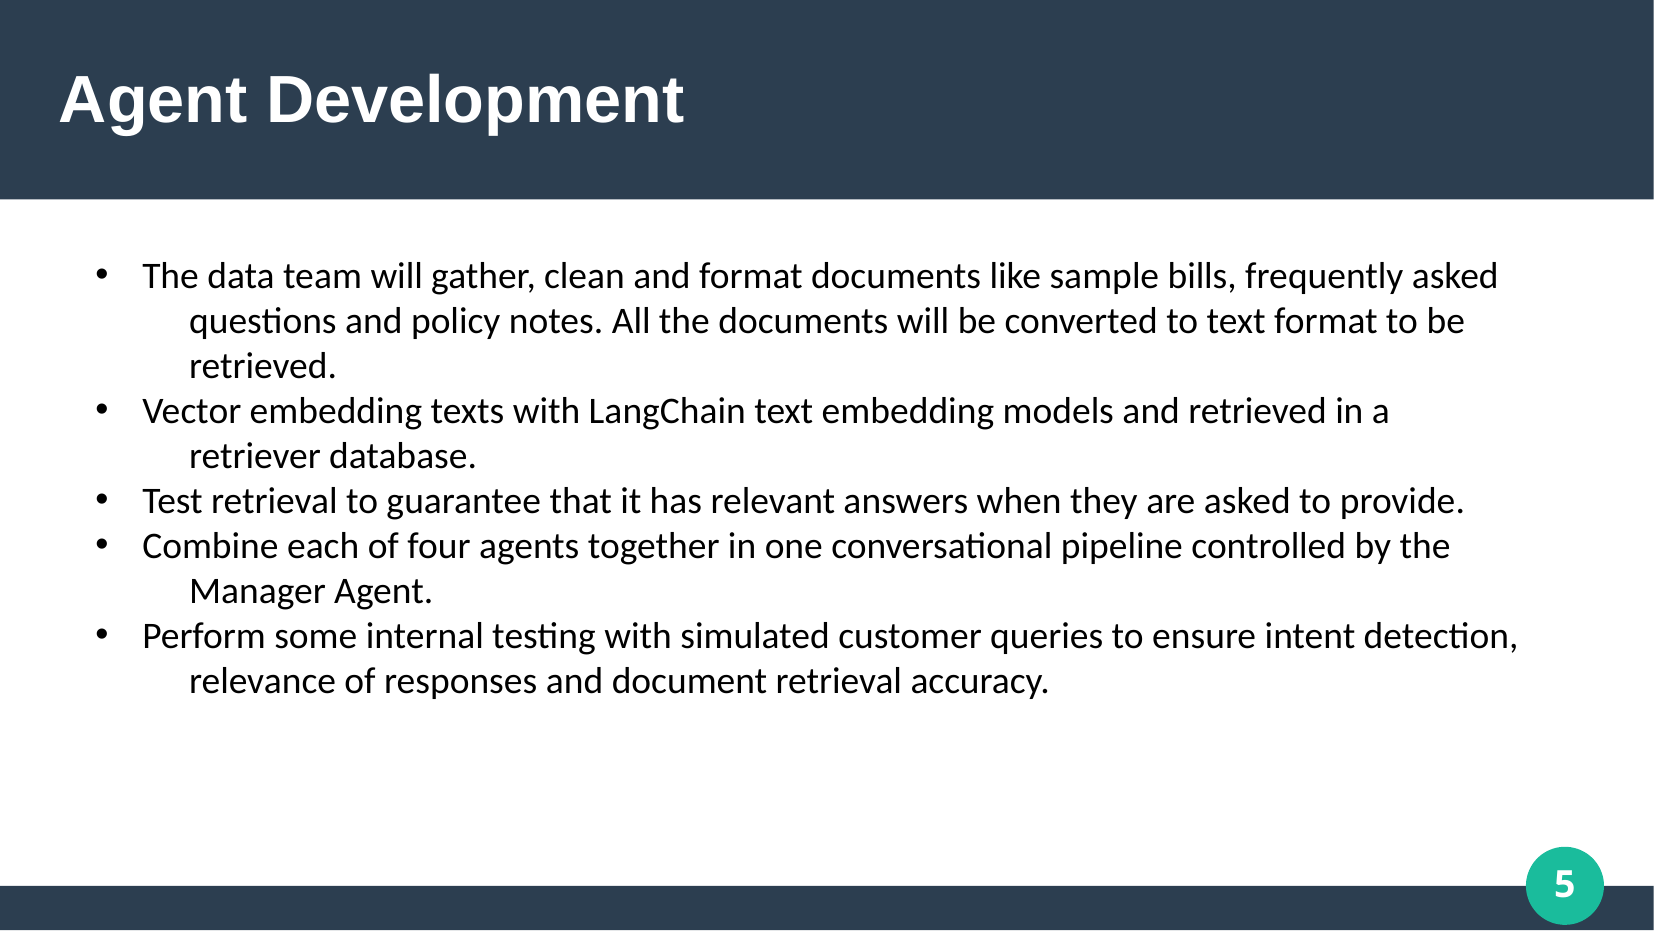

# Agent Development
The data team will gather, clean and format documents like sample bills, frequently asked questions and policy notes. All the documents will be converted to text format to be retrieved.
Vector embedding texts with LangChain text embedding models and retrieved in a retriever database.
Test retrieval to guarantee that it has relevant answers when they are asked to provide.
Combine each of four agents together in one conversational pipeline controlled by the Manager Agent.
Perform some internal testing with simulated customer queries to ensure intent detection, relevance of responses and document retrieval accuracy.